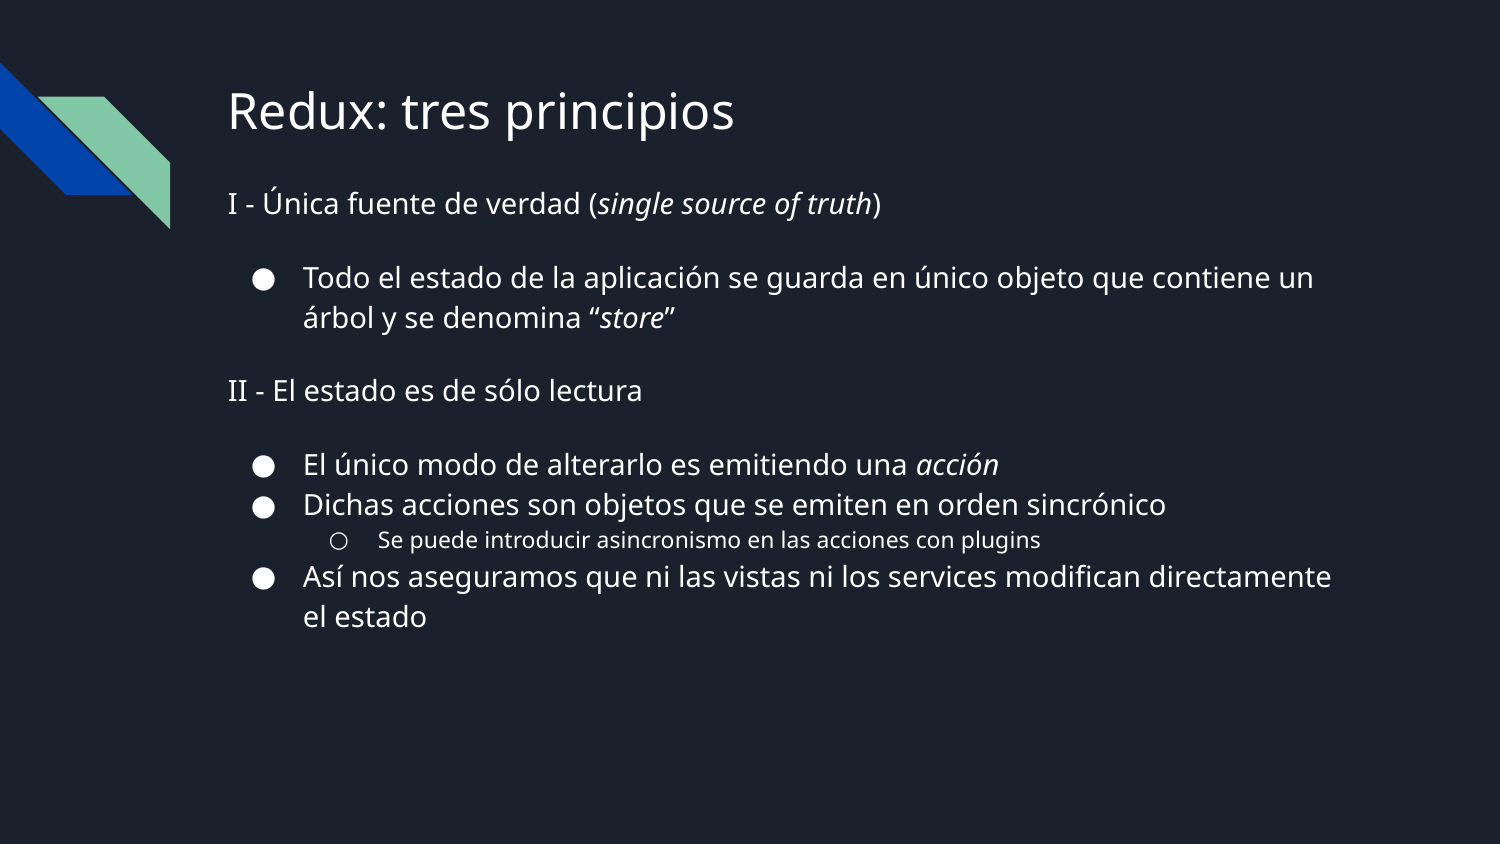

# Redux: tres principios
I - Única fuente de verdad (single source of truth)
Todo el estado de la aplicación se guarda en único objeto que contiene un árbol y se denomina “store”
II - El estado es de sólo lectura
El único modo de alterarlo es emitiendo una acción
Dichas acciones son objetos que se emiten en orden sincrónico
Se puede introducir asincronismo en las acciones con plugins
Así nos aseguramos que ni las vistas ni los services modifican directamente el estado